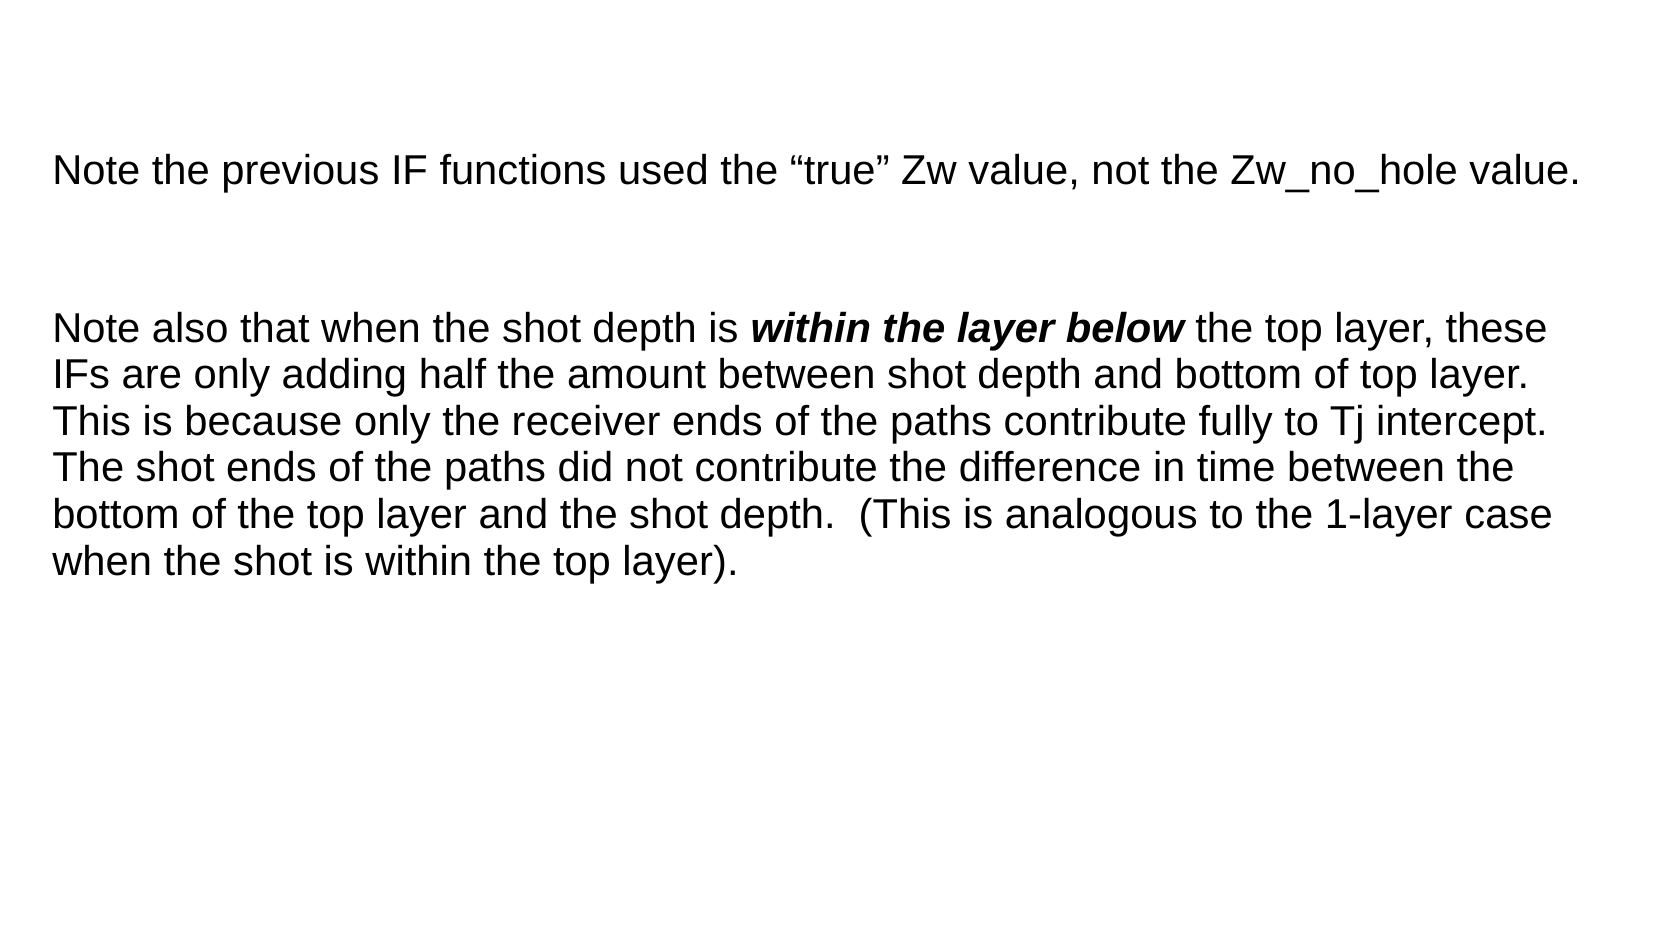

Note the previous IF functions used the “true” Zw value, not the Zw_no_hole value.
Note also that when the shot depth is within the layer below the top layer, these IFs are only adding half the amount between shot depth and bottom of top layer.
This is because only the receiver ends of the paths contribute fully to Tj intercept. The shot ends of the paths did not contribute the difference in time between the bottom of the top layer and the shot depth. (This is analogous to the 1-layer case when the shot is within the top layer).